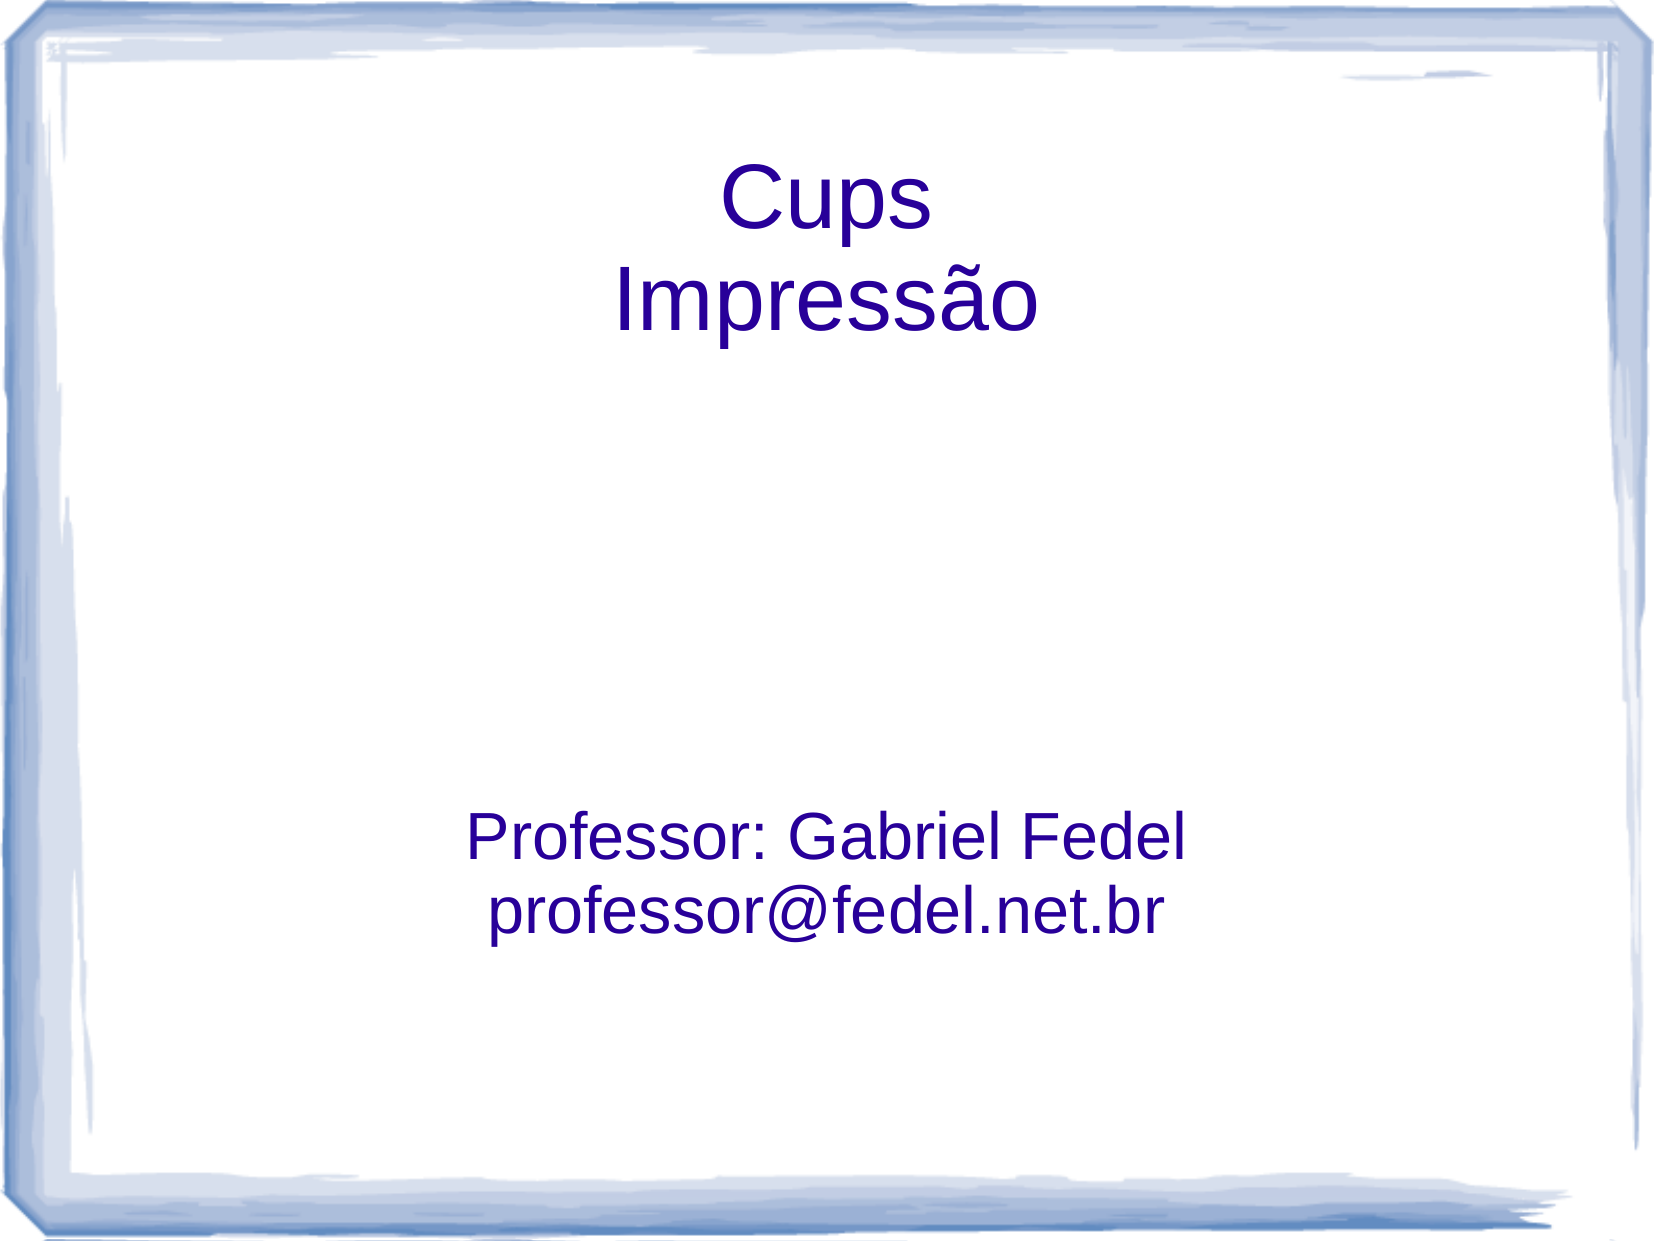

# Cups
Impressão
Professor: Gabriel Fedel
professor@fedel.net.br